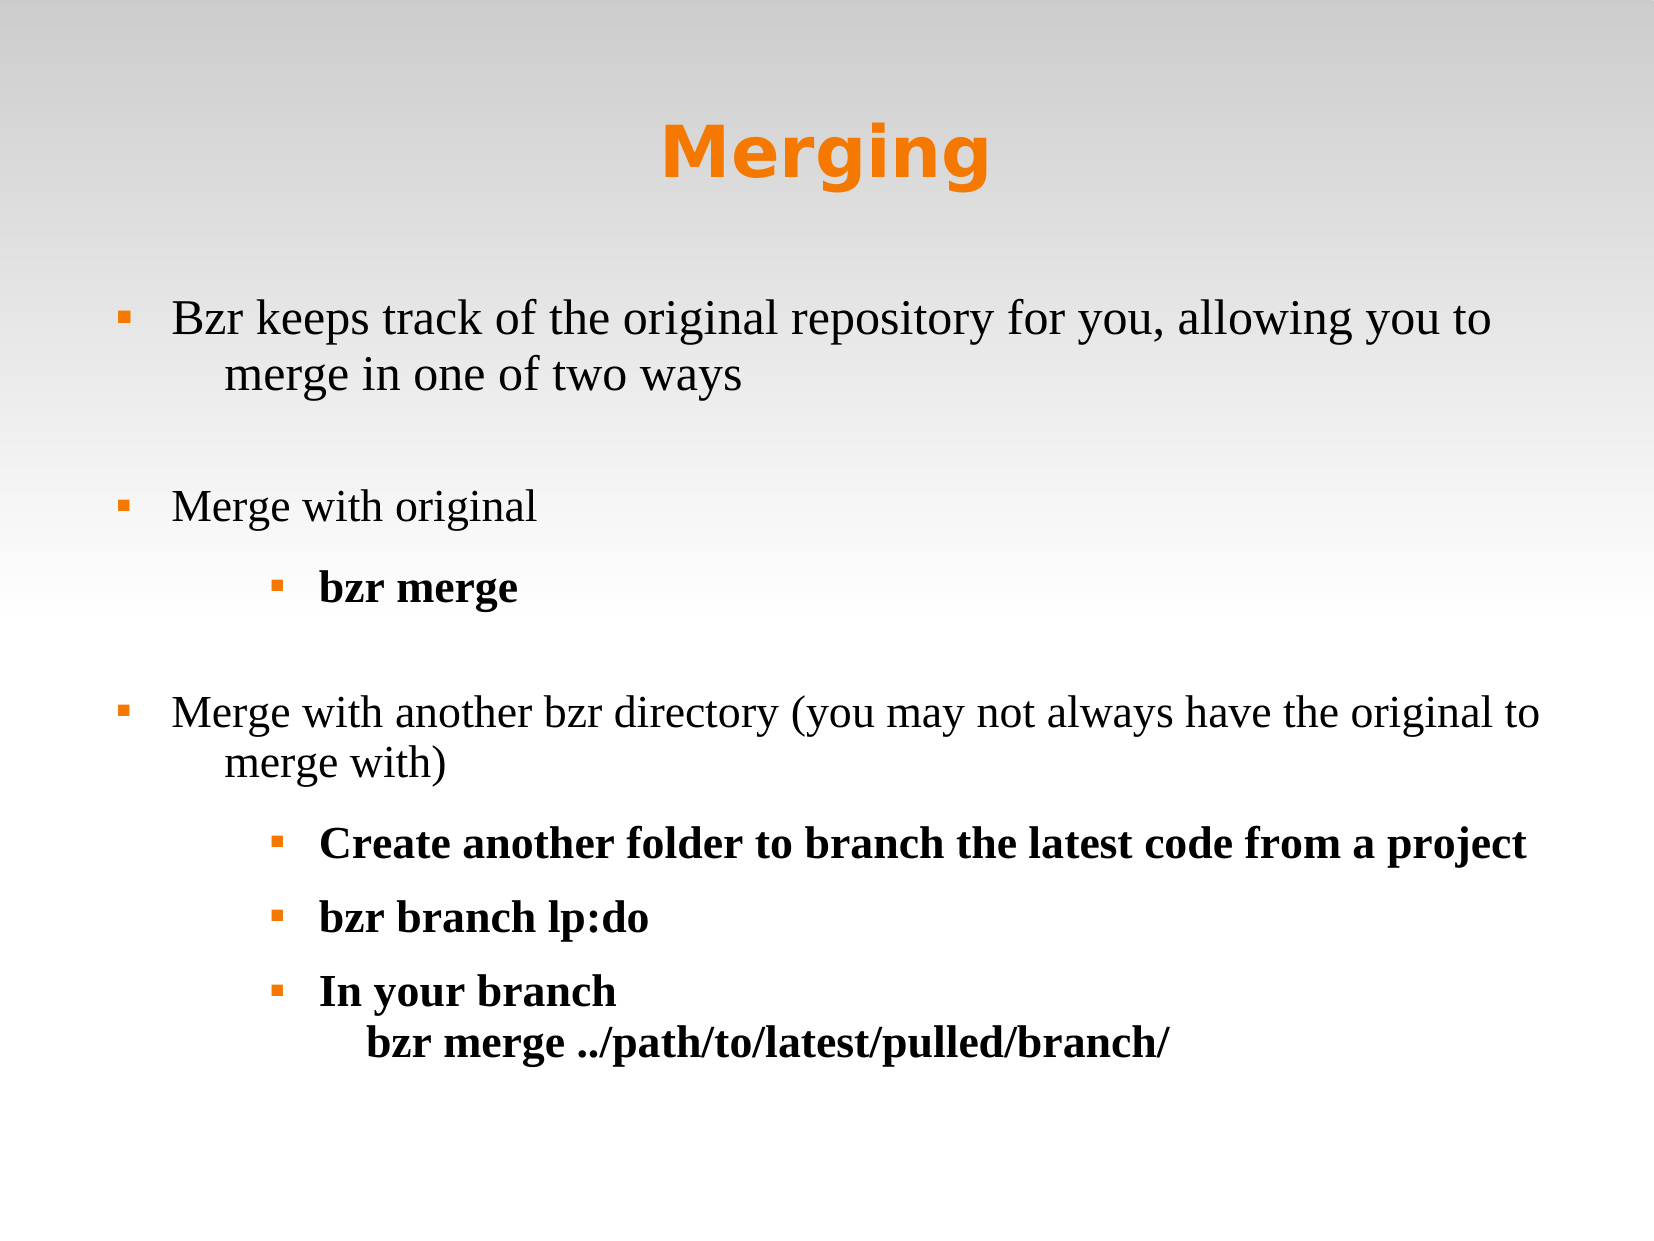

# Merging
Bzr keeps track of the original repository for you, allowing you to merge in one of two ways
Merge with original
bzr merge
Merge with another bzr directory (you may not always have the original to merge with)
Create another folder to branch the latest code from a project
bzr branch lp:do
In your branch
bzr merge ../path/to/latest/pulled/branch/